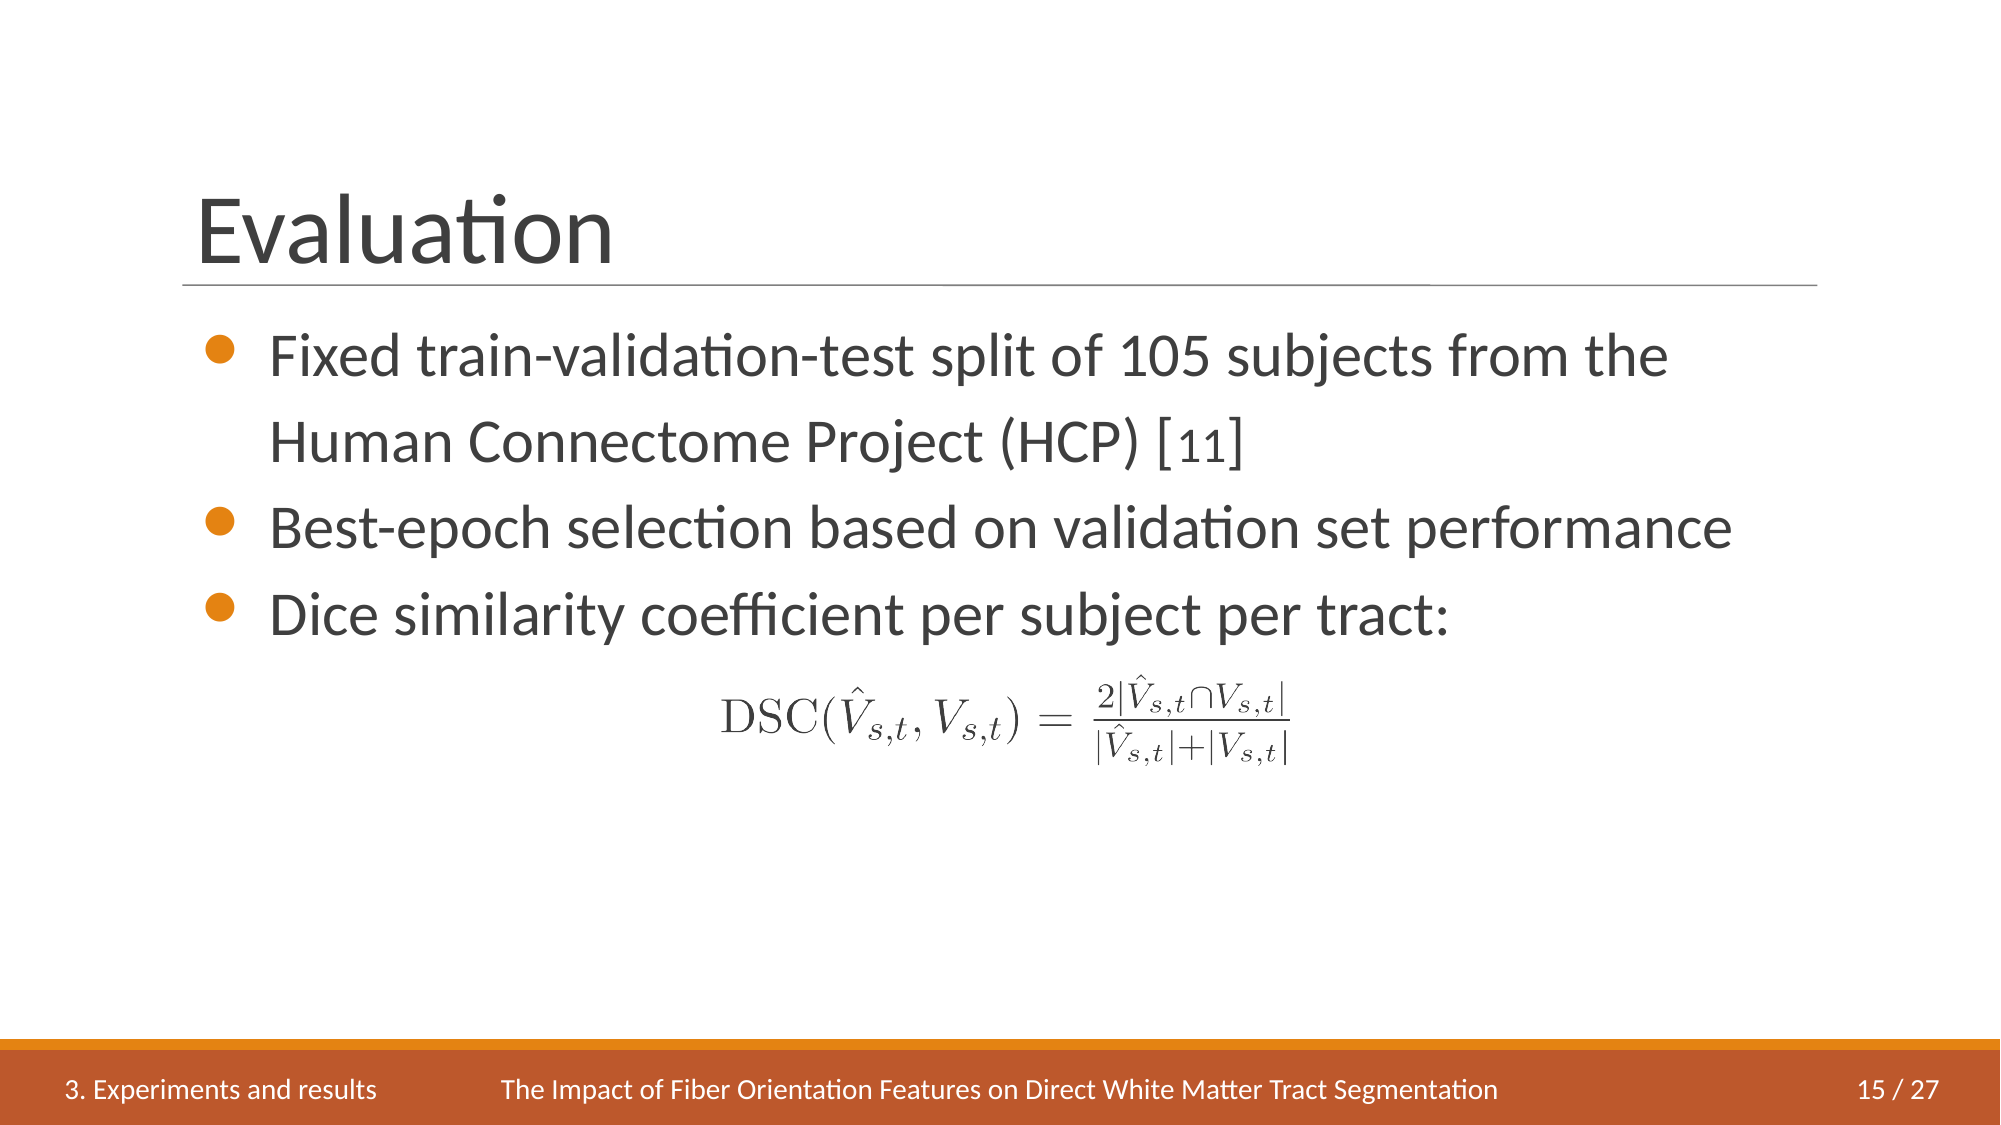

# Evaluation
Fixed train-validation-test split of 105 subjects from the Human Connectome Project (HCP) [11]
Best-epoch selection based on validation set performance
Dice similarity coefficient per subject per tract:
3. Experiments and results
The Impact of Fiber Orientation Features on Direct White Matter Tract Segmentation